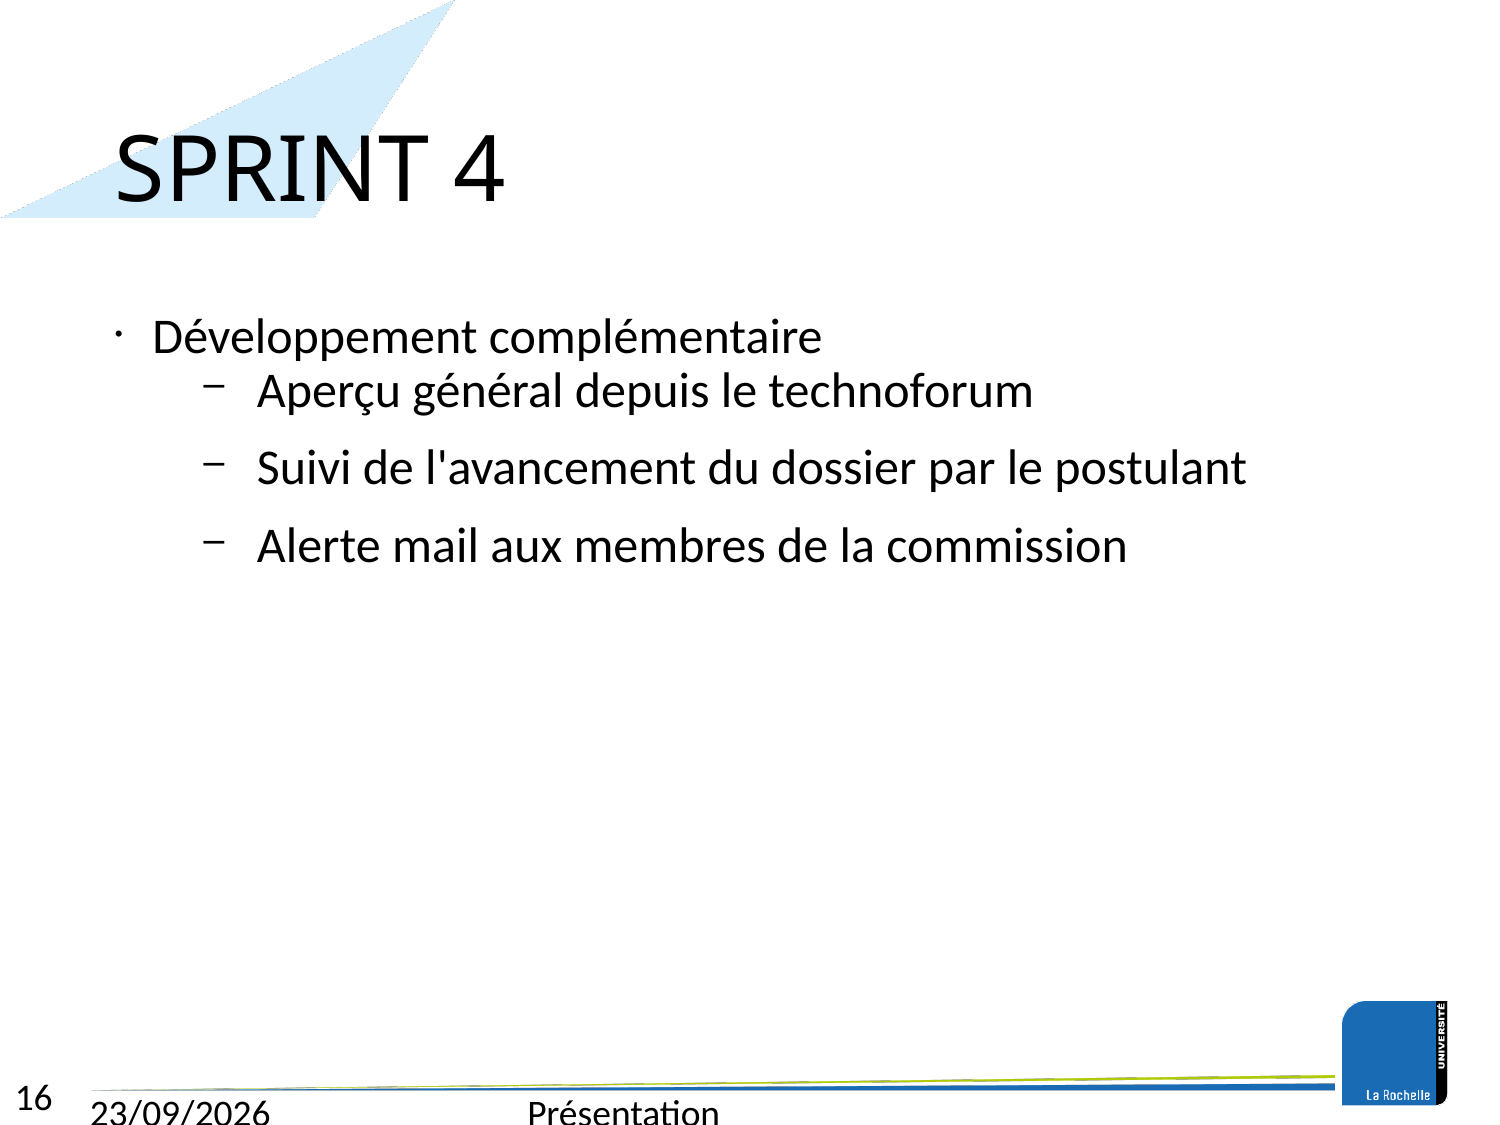

# SPRINT 4
Développement complémentaire
Aperçu général depuis le technoforum
Suivi de l'avancement du dossier par le postulant
Alerte mail aux membres de la commission
Présentation